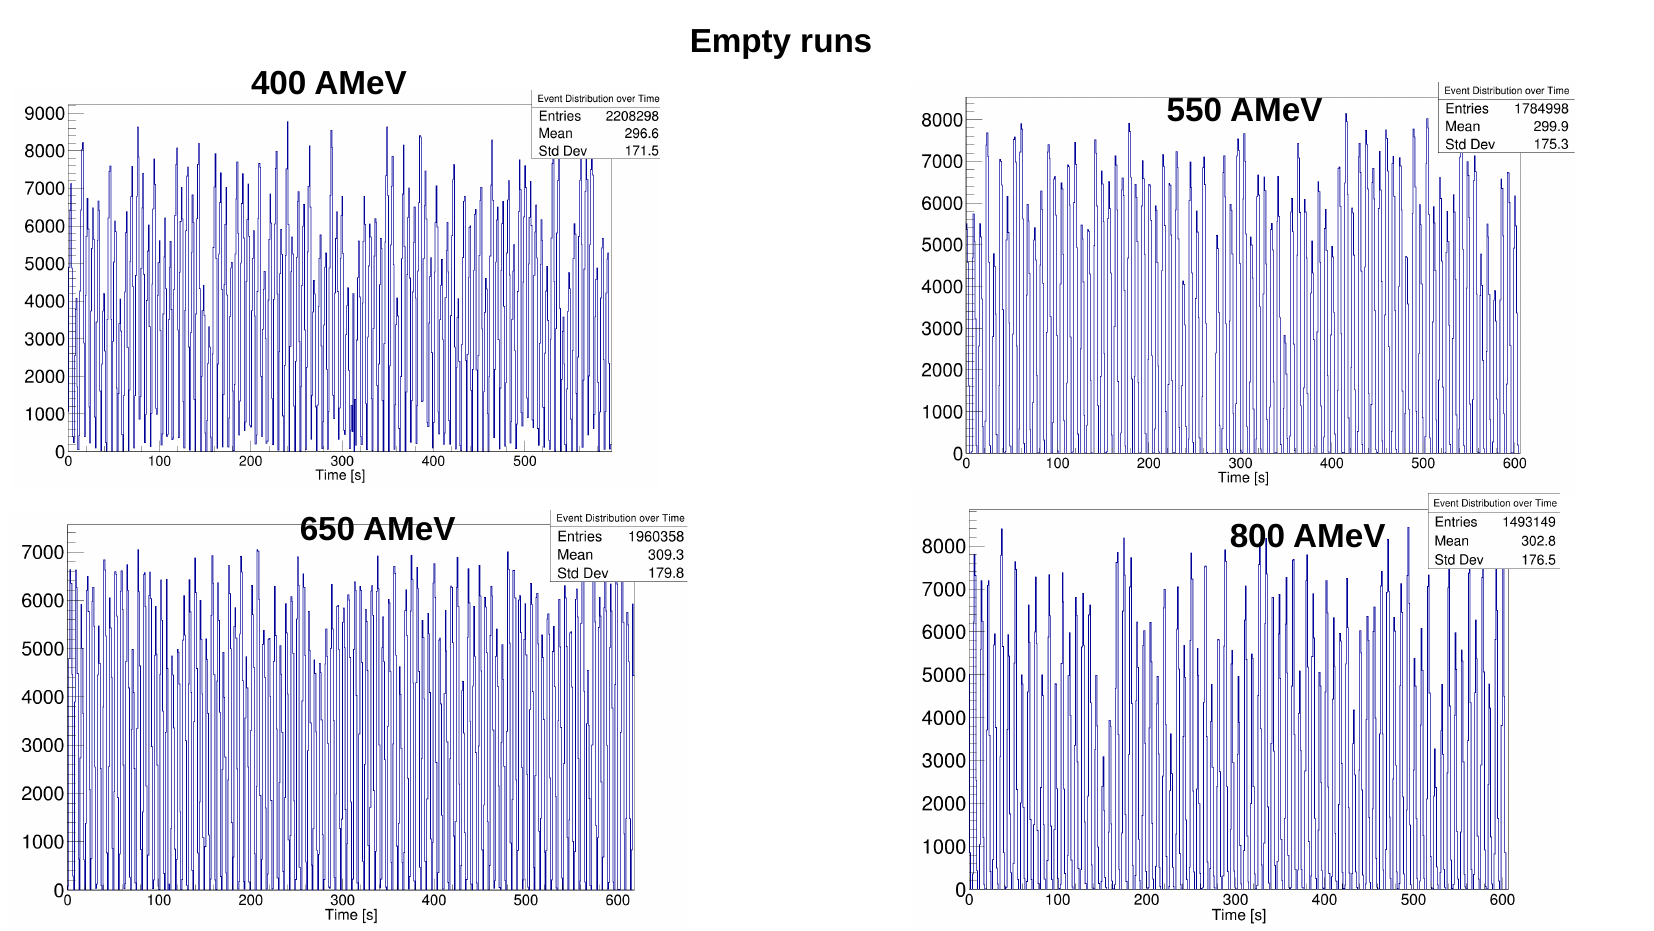

Empty runs
400 AMeV
550 AMeV
650 AMeV
800 AMeV